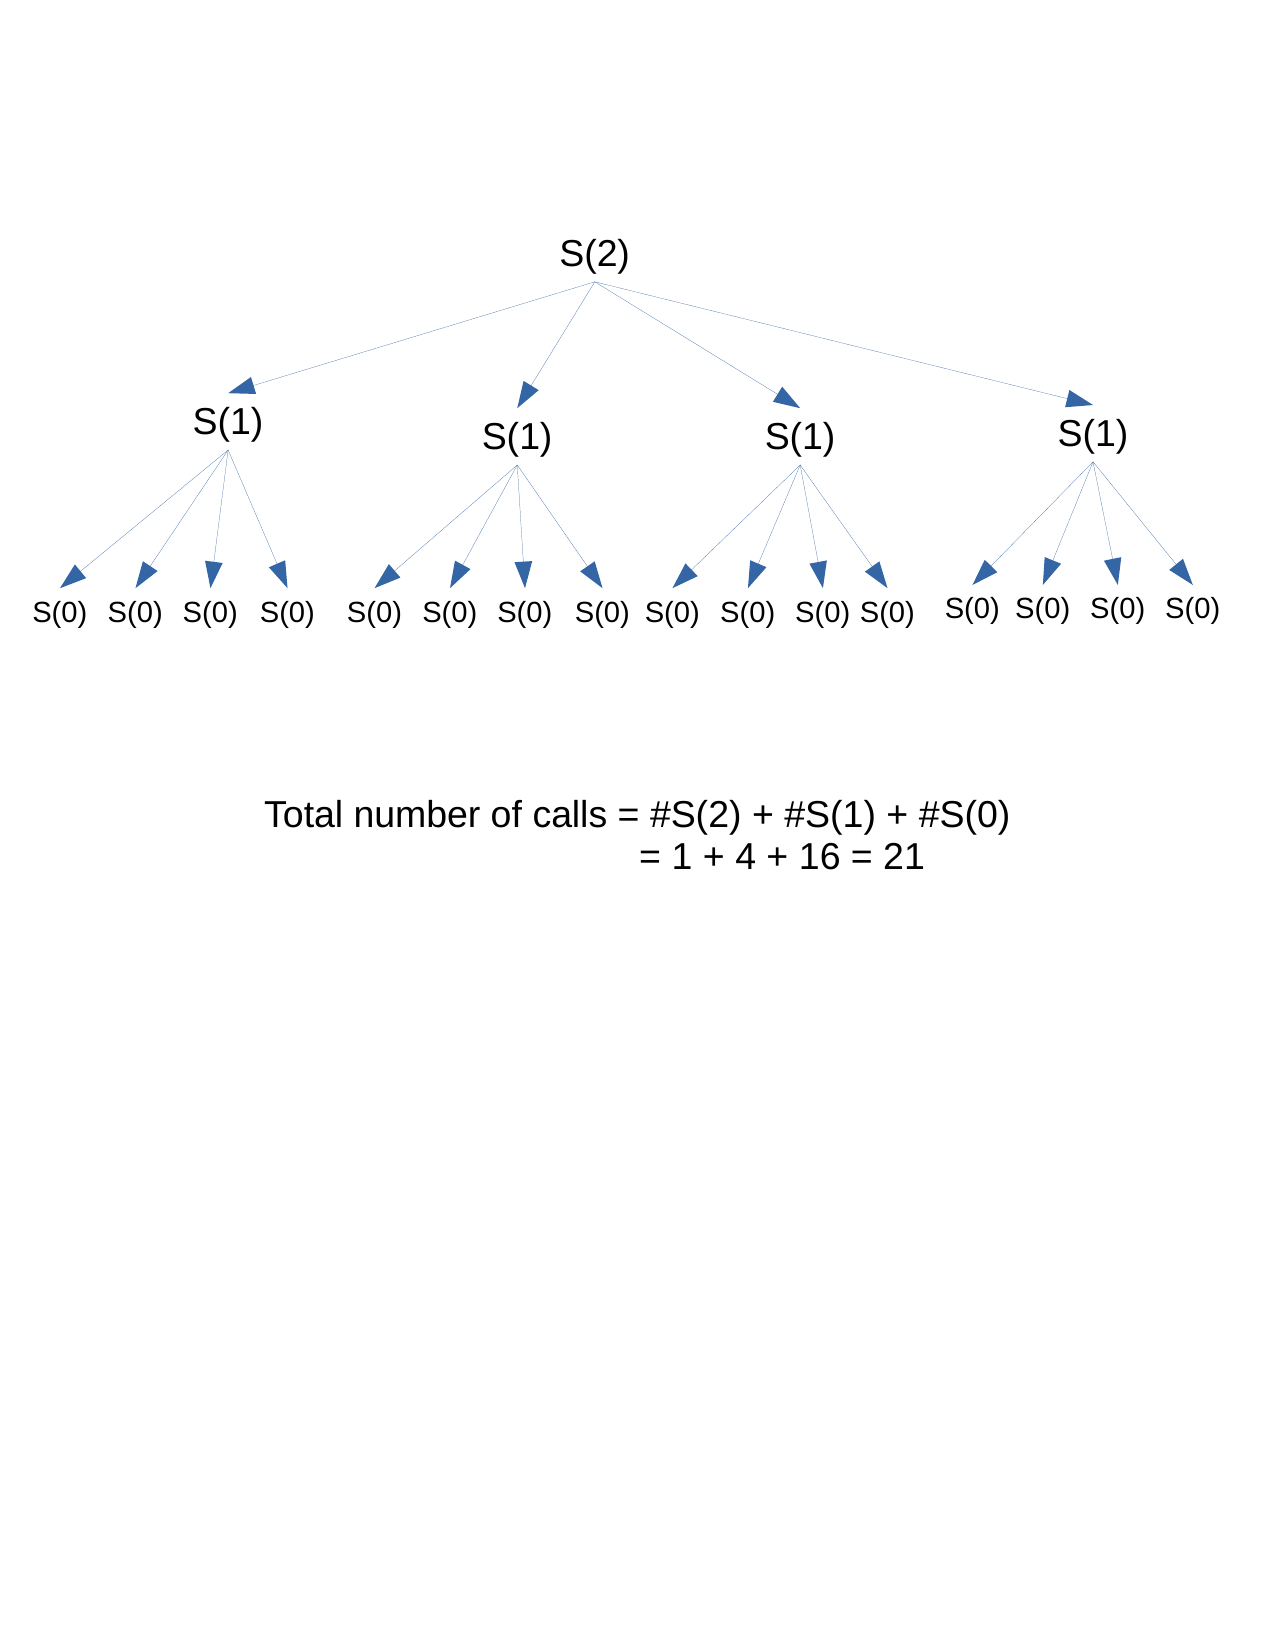

S(2)
S(1)
S(1)
S(1)
S(1)
S(0)
S(0)
S(0)
S(0)
S(0)
S(0)
S(0)
S(0)
S(0)
S(0)
S(0)
S(0)
S(0)
S(0)
S(0)
S(0)
Total number of calls = #S(2) + #S(1) + #S(0)
					= 1 + 4 + 16 = 21